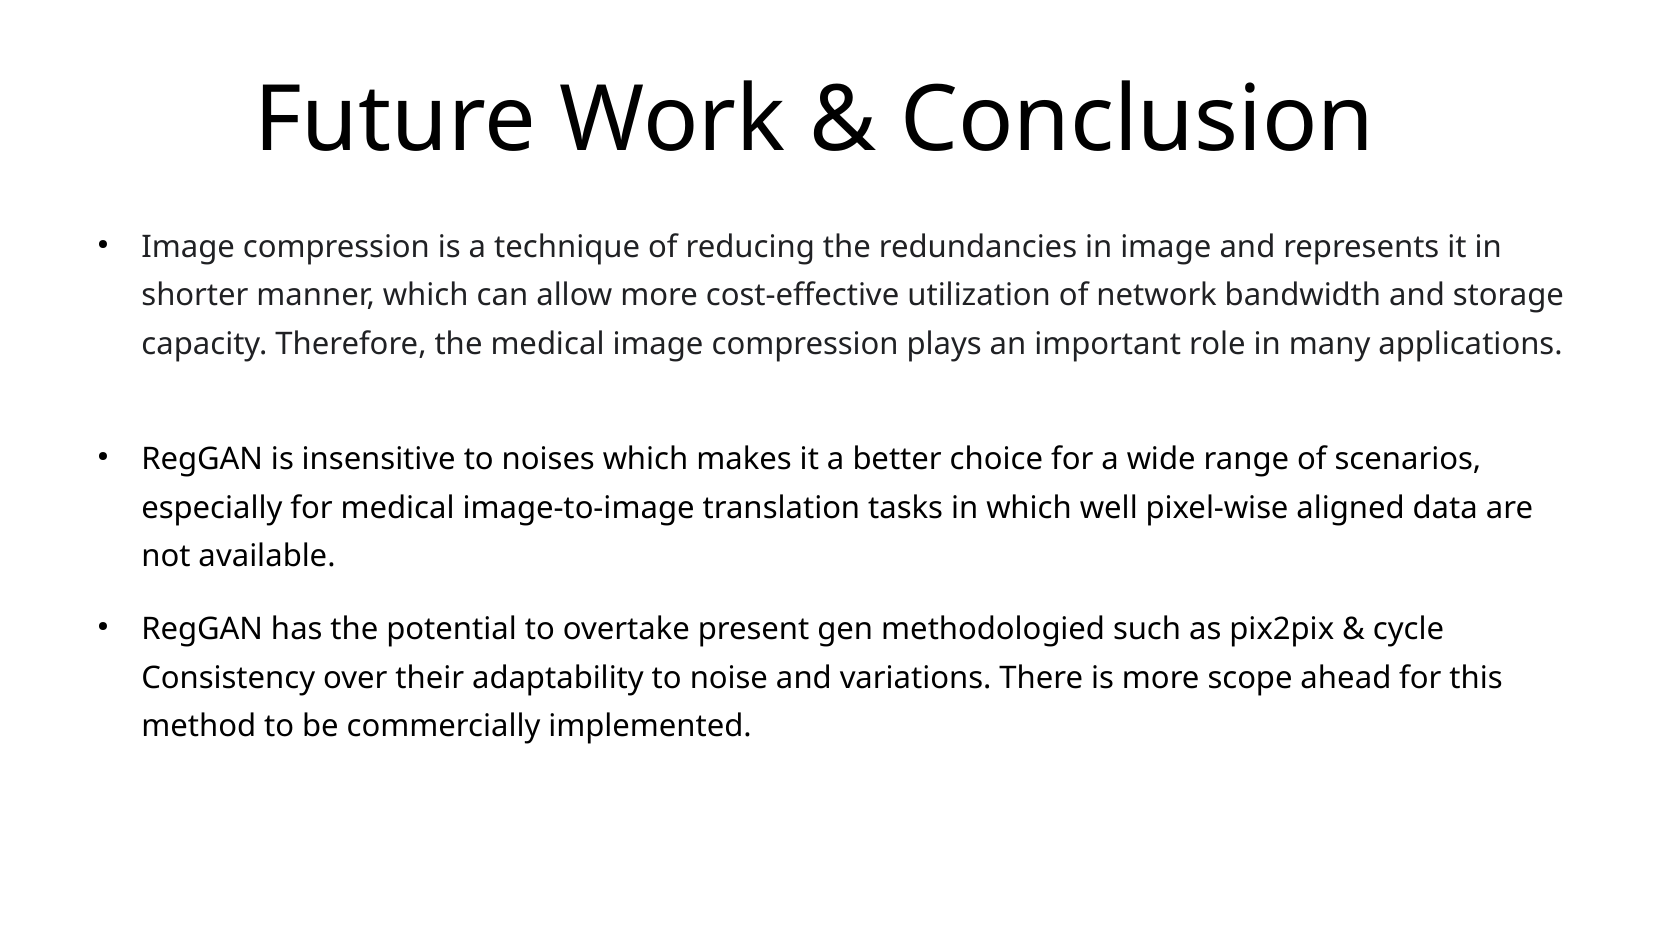

# Future Work & Conclusion
Image compression is a technique of reducing the redundancies in image and represents it in shorter manner, which can allow more cost-effective utilization of network bandwidth and storage capacity. Therefore, the medical image compression plays an important role in many applications.
RegGAN is insensitive to noises which makes it a better choice for a wide range of scenarios, especially for medical image-to-image translation tasks in which well pixel-wise aligned data are not available.
RegGAN has the potential to overtake present gen methodologied such as pix2pix & cycle Consistency over their adaptability to noise and variations. There is more scope ahead for this method to be commercially implemented.